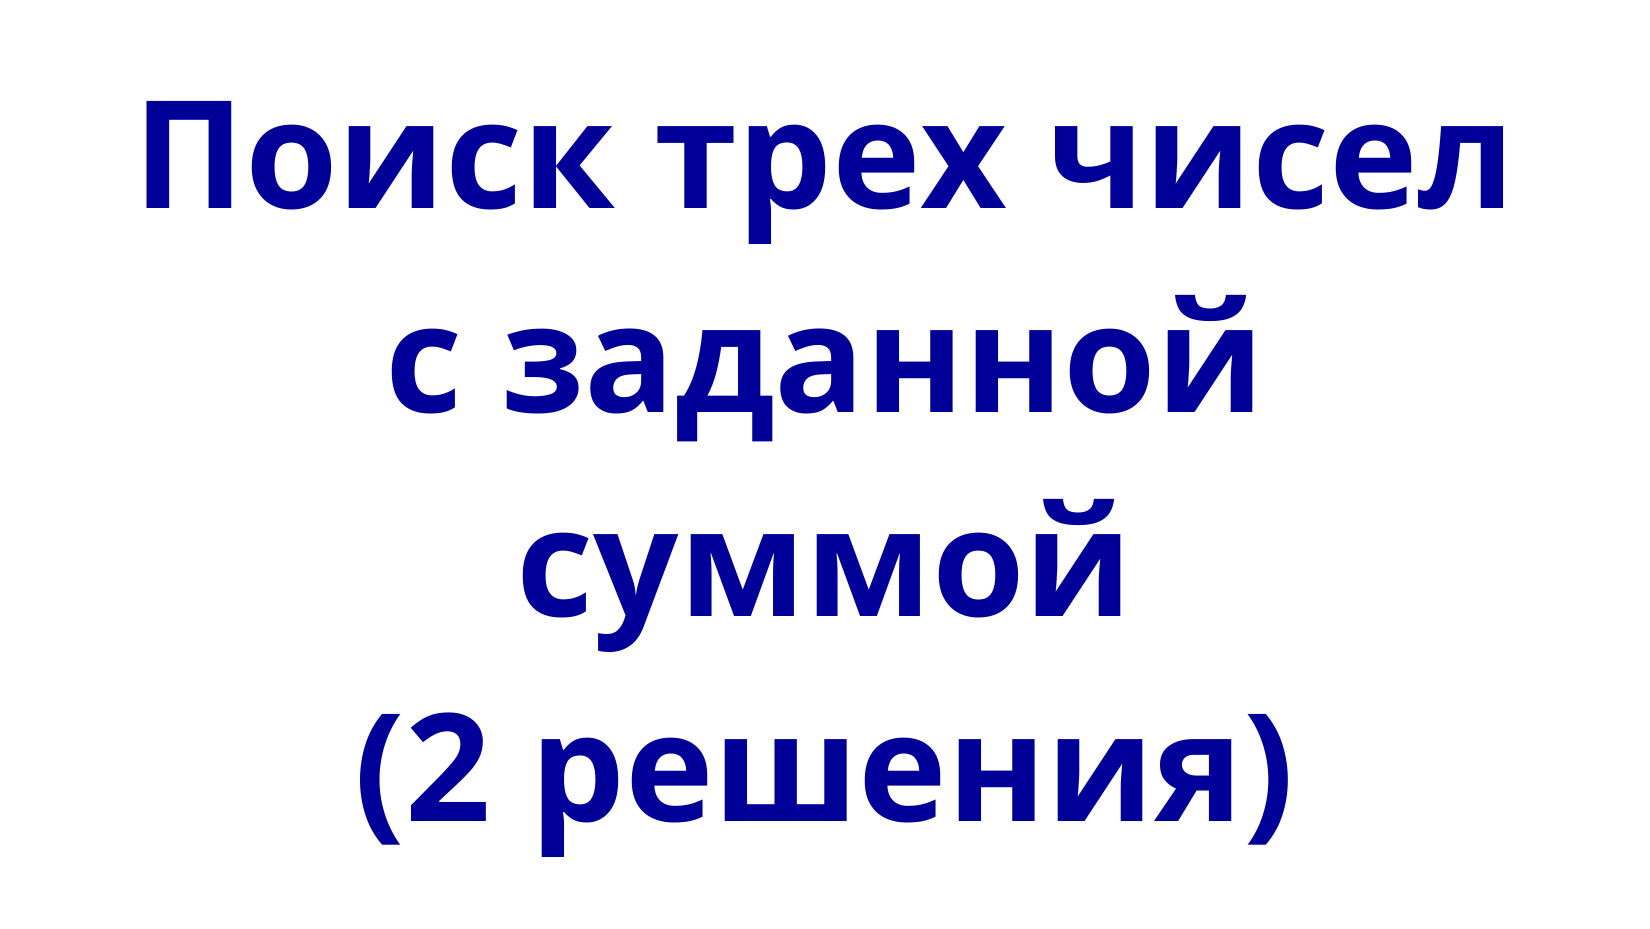

# Поиск трех чисел с заданной суммой
(2 решения)